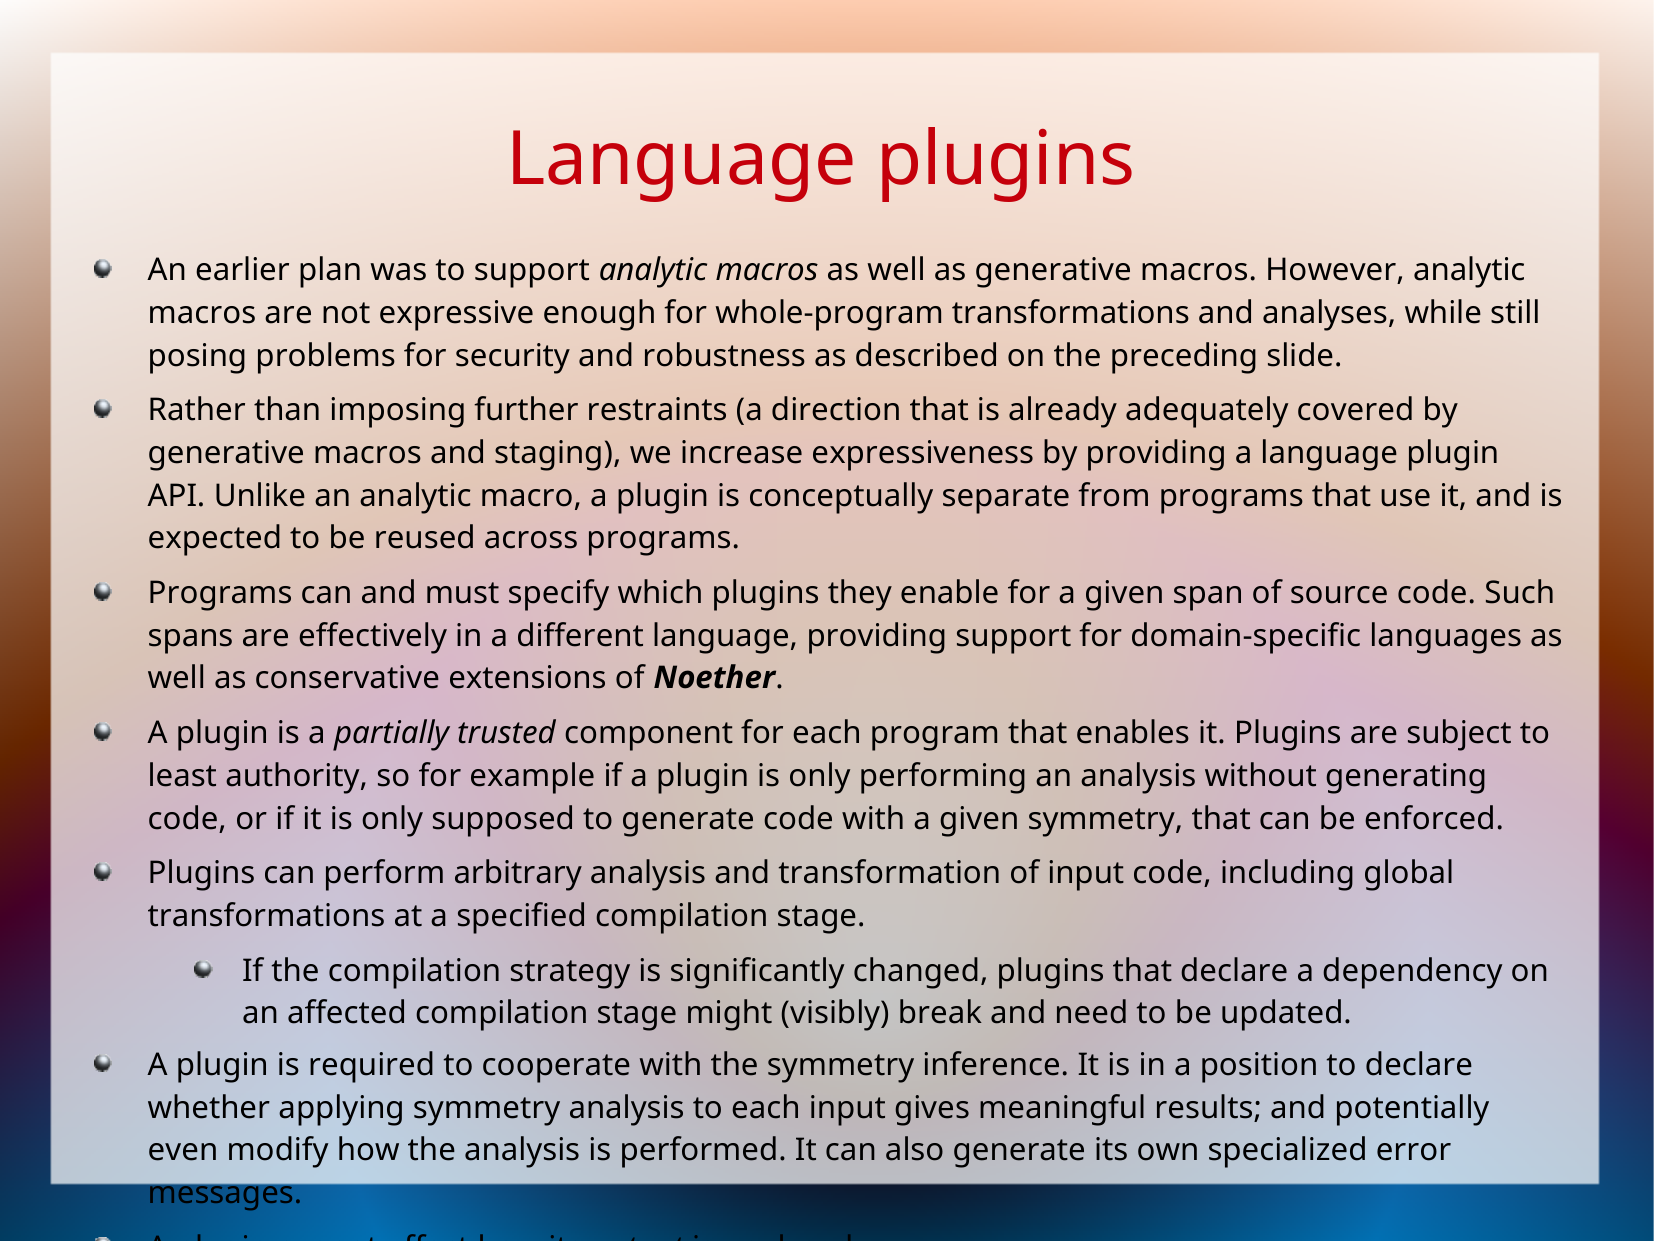

# Language plugins
An earlier plan was to support analytic macros as well as generative macros. However, analytic macros are not expressive enough for whole-program transformations and analyses, while still posing problems for security and robustness as described on the preceding slide.
Rather than imposing further restraints (a direction that is already adequately covered by generative macros and staging), we increase expressiveness by providing a language plugin API. Unlike an analytic macro, a plugin is conceptually separate from programs that use it, and is expected to be reused across programs.
Programs can and must specify which plugins they enable for a given span of source code. Such spans are effectively in a different language, providing support for domain-specific languages as well as conservative extensions of Noether.
A plugin is a partially trusted component for each program that enables it. Plugins are subject to least authority, so for example if a plugin is only performing an analysis without generating code, or if it is only supposed to generate code with a given symmetry, that can be enforced.
Plugins can perform arbitrary analysis and transformation of input code, including global transformations at a specified compilation stage.
If the compilation strategy is significantly changed, plugins that declare a dependency on an affected compilation stage might (visibly) break and need to be updated.
A plugin is required to cooperate with the symmetry inference. It is in a position to declare whether applying symmetry analysis to each input gives meaningful results; and potentially even modify how the analysis is performed. It can also generate its own specialized error messages.
A plugin cannot affect how its output is analysed.